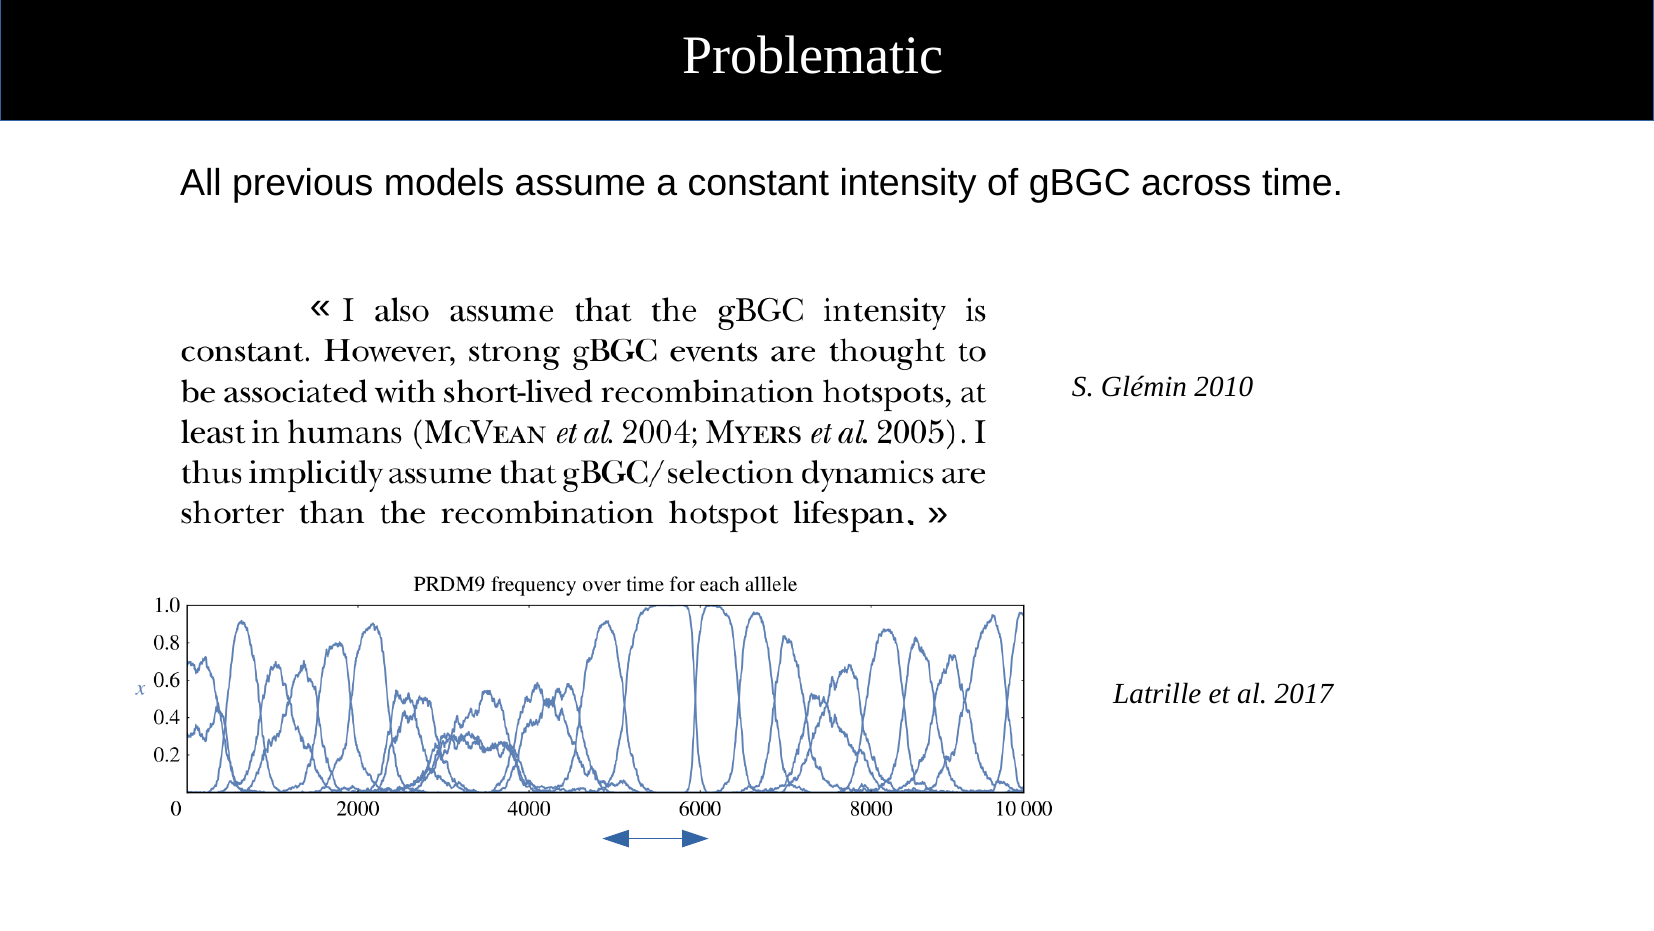

Problematic
All previous models assume a constant intensity of gBGC across time.
«
S. Glémin 2010
. »
Latrille et al. 2017